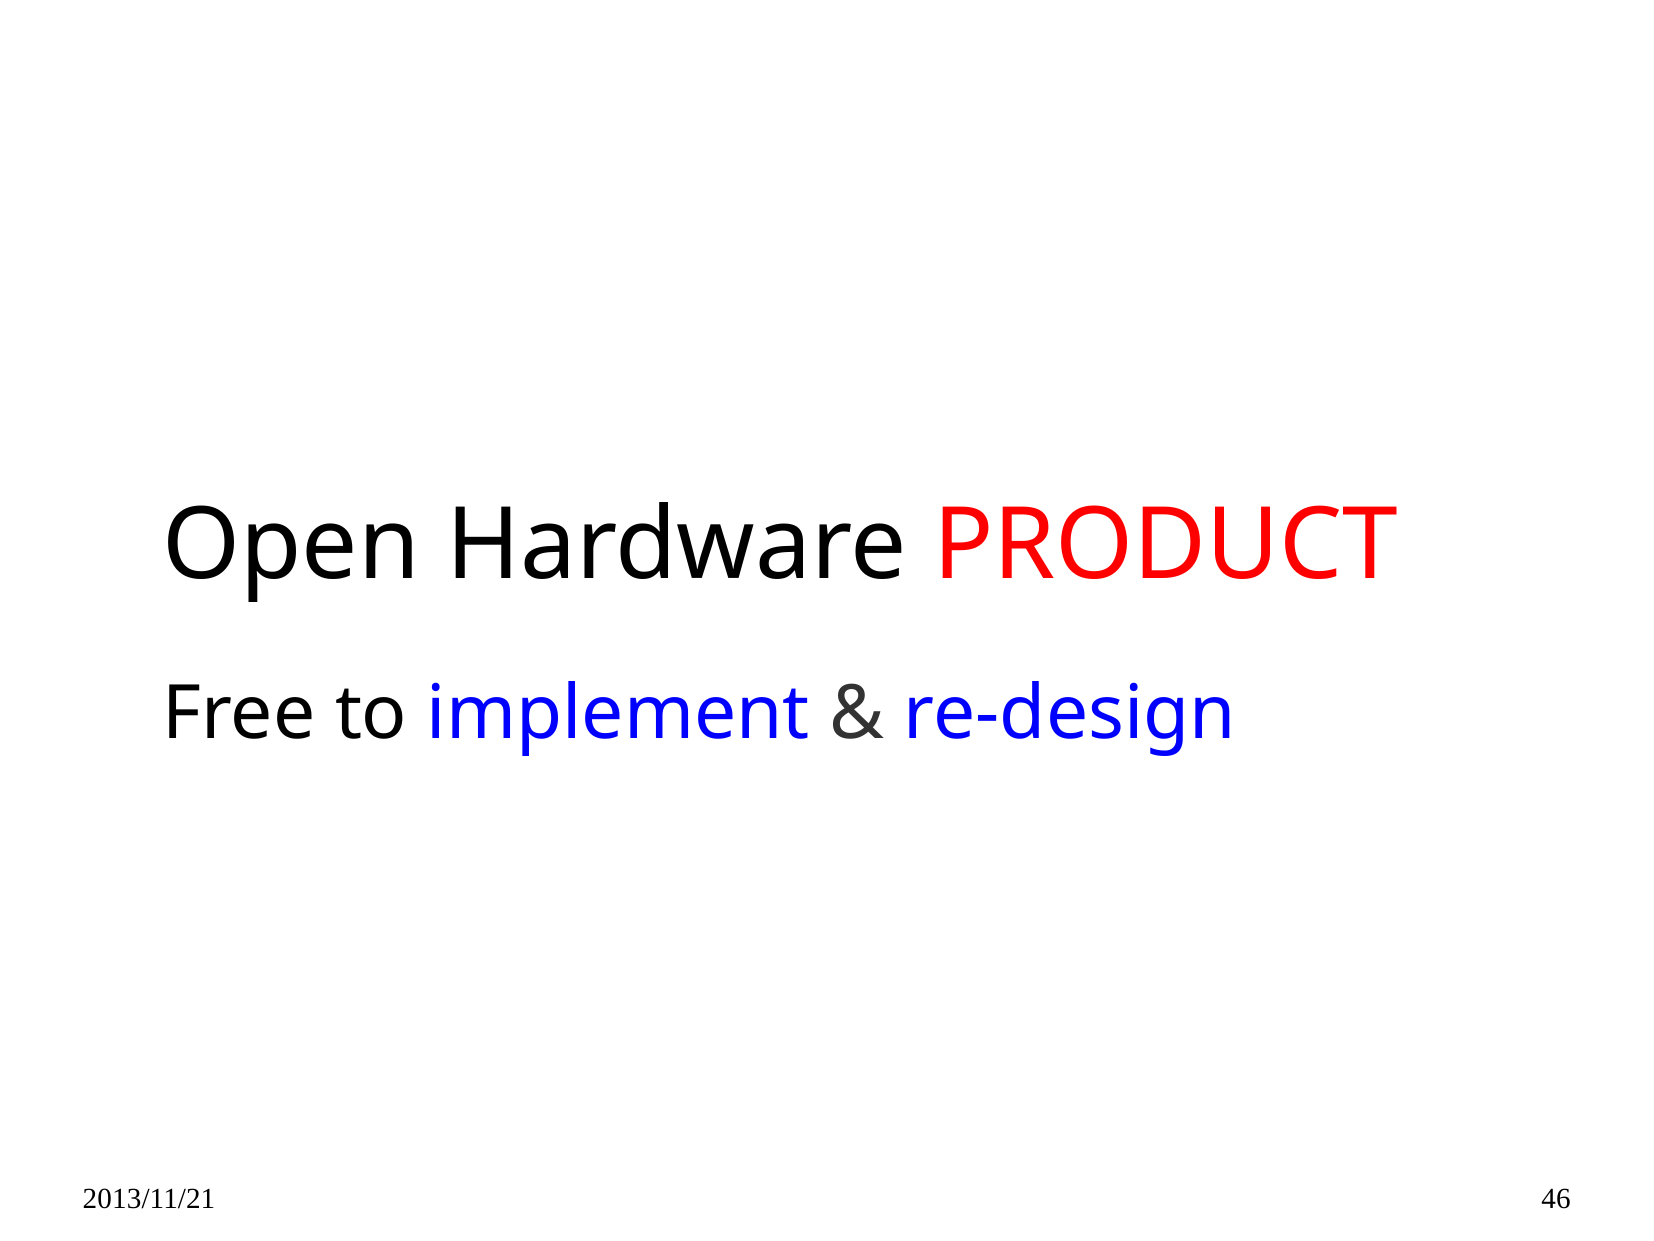

Open Hardware PRODUCT
Free to implement & re-design
2013/11/21
46